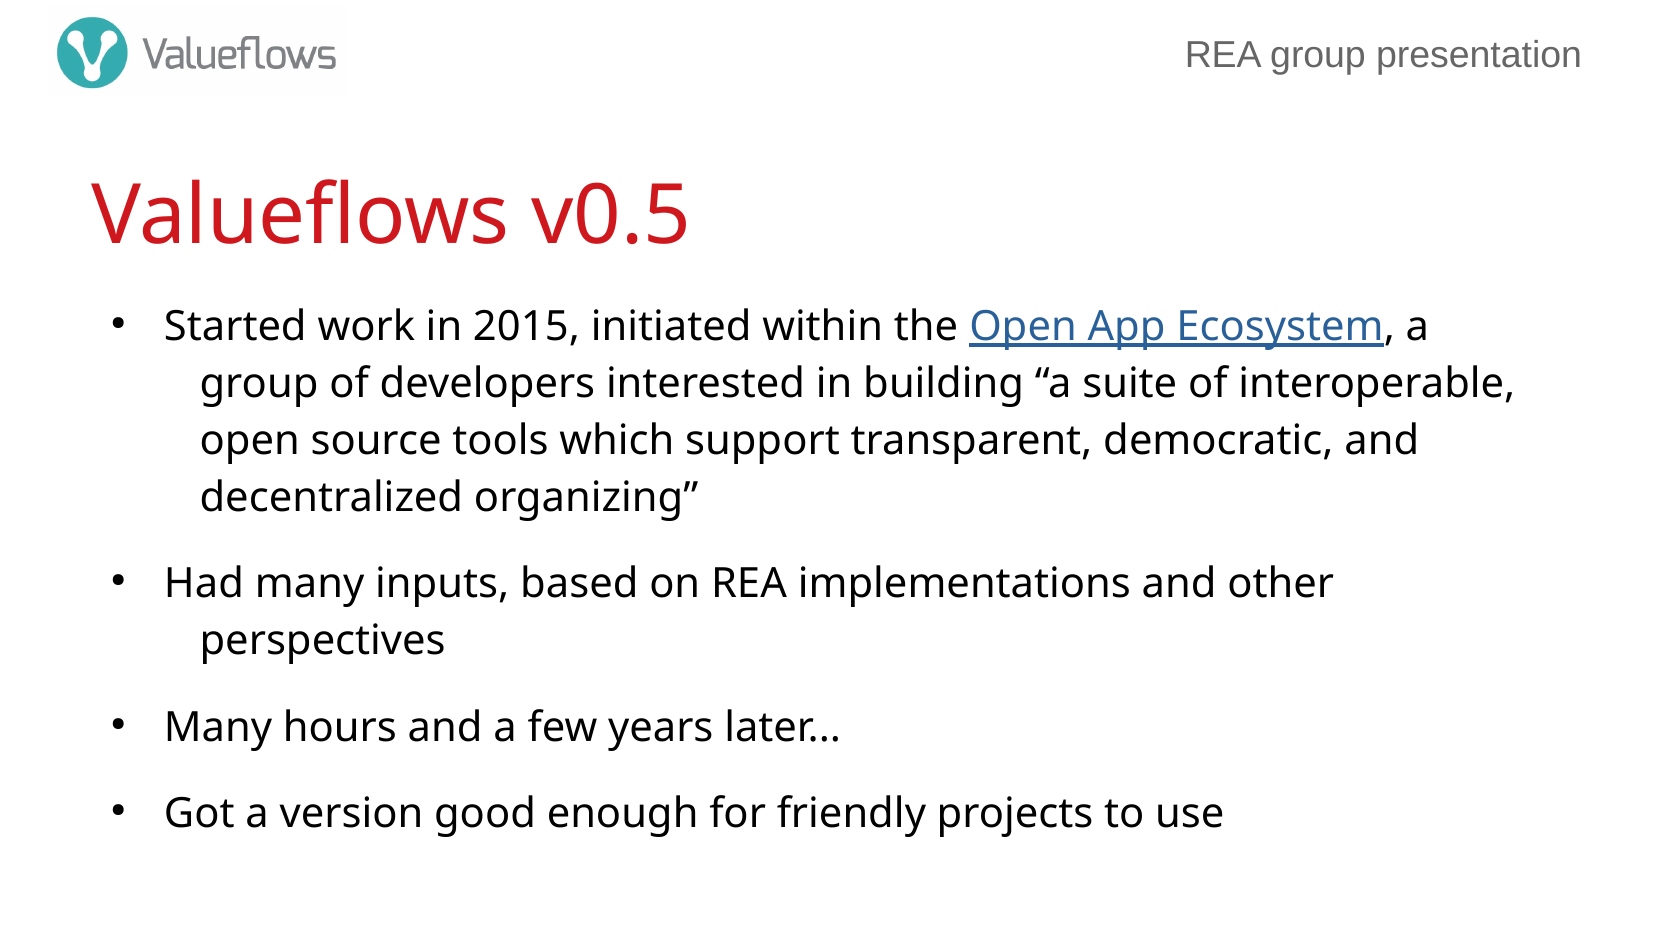

REA group presentation
Valueflows v0.5
# Started work in 2015, initiated within the Open App Ecosystem, a group of developers interested in building “a suite of interoperable, open source tools which support transparent, democratic, and decentralized organizing”
Had many inputs, based on REA implementations and other perspectives
Many hours and a few years later...
Got a version good enough for friendly projects to use